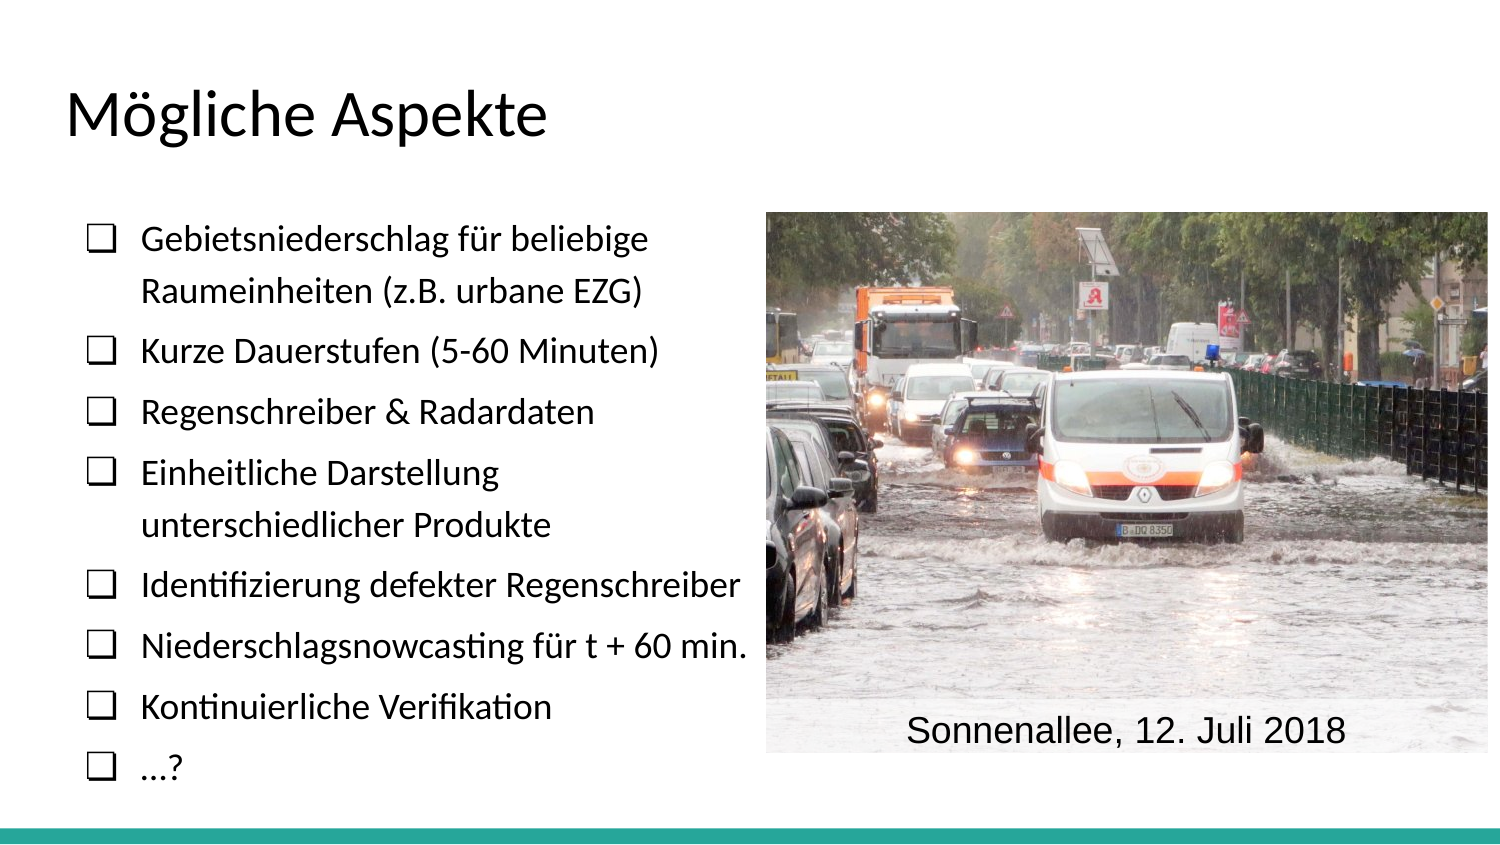

Mögliche Aspekte
Gebietsniederschlag für beliebige
Raumeinheiten (z.B. urbane EZG)
Kurze Dauerstufen (5-60 Minuten)
Regenschreiber & Radardaten
Einheitliche Darstellung
unterschiedlicher Produkte
Identifizierung defekter Regenschreiber
Niederschlagsnowcasting für t + 60 min.
Kontinuierliche Verifikation
…?
Sonnenallee, 12. Juli 2018